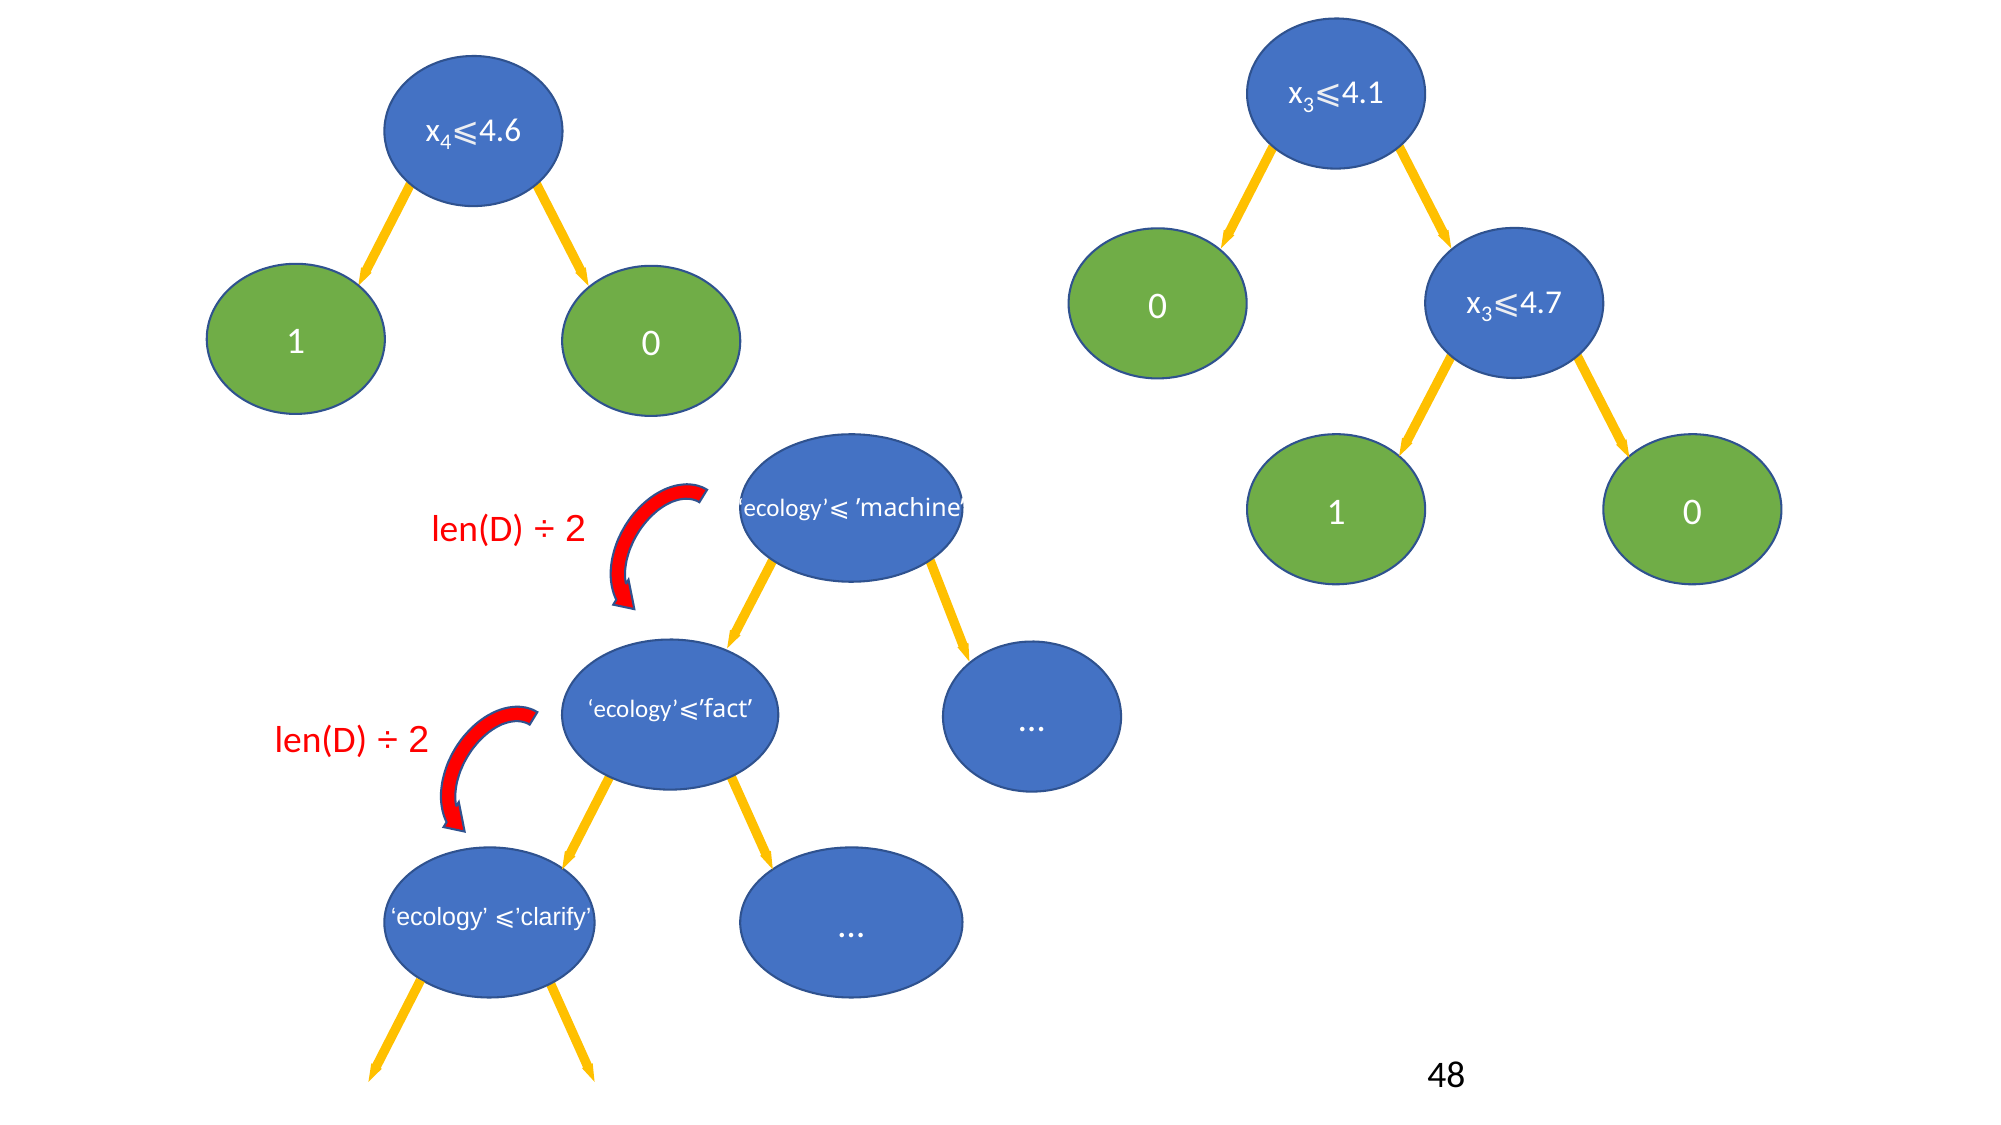

x3⩽4.1
x4⩽4.6
x3⩽4.7
0
1
0
1
0
‘ecology’⩽ ’machine’
len(D) ÷ 2
…
‘ecology’⩽’fact’
len(D) ÷ 2
…
‘ecology’ ⩽’clarify’